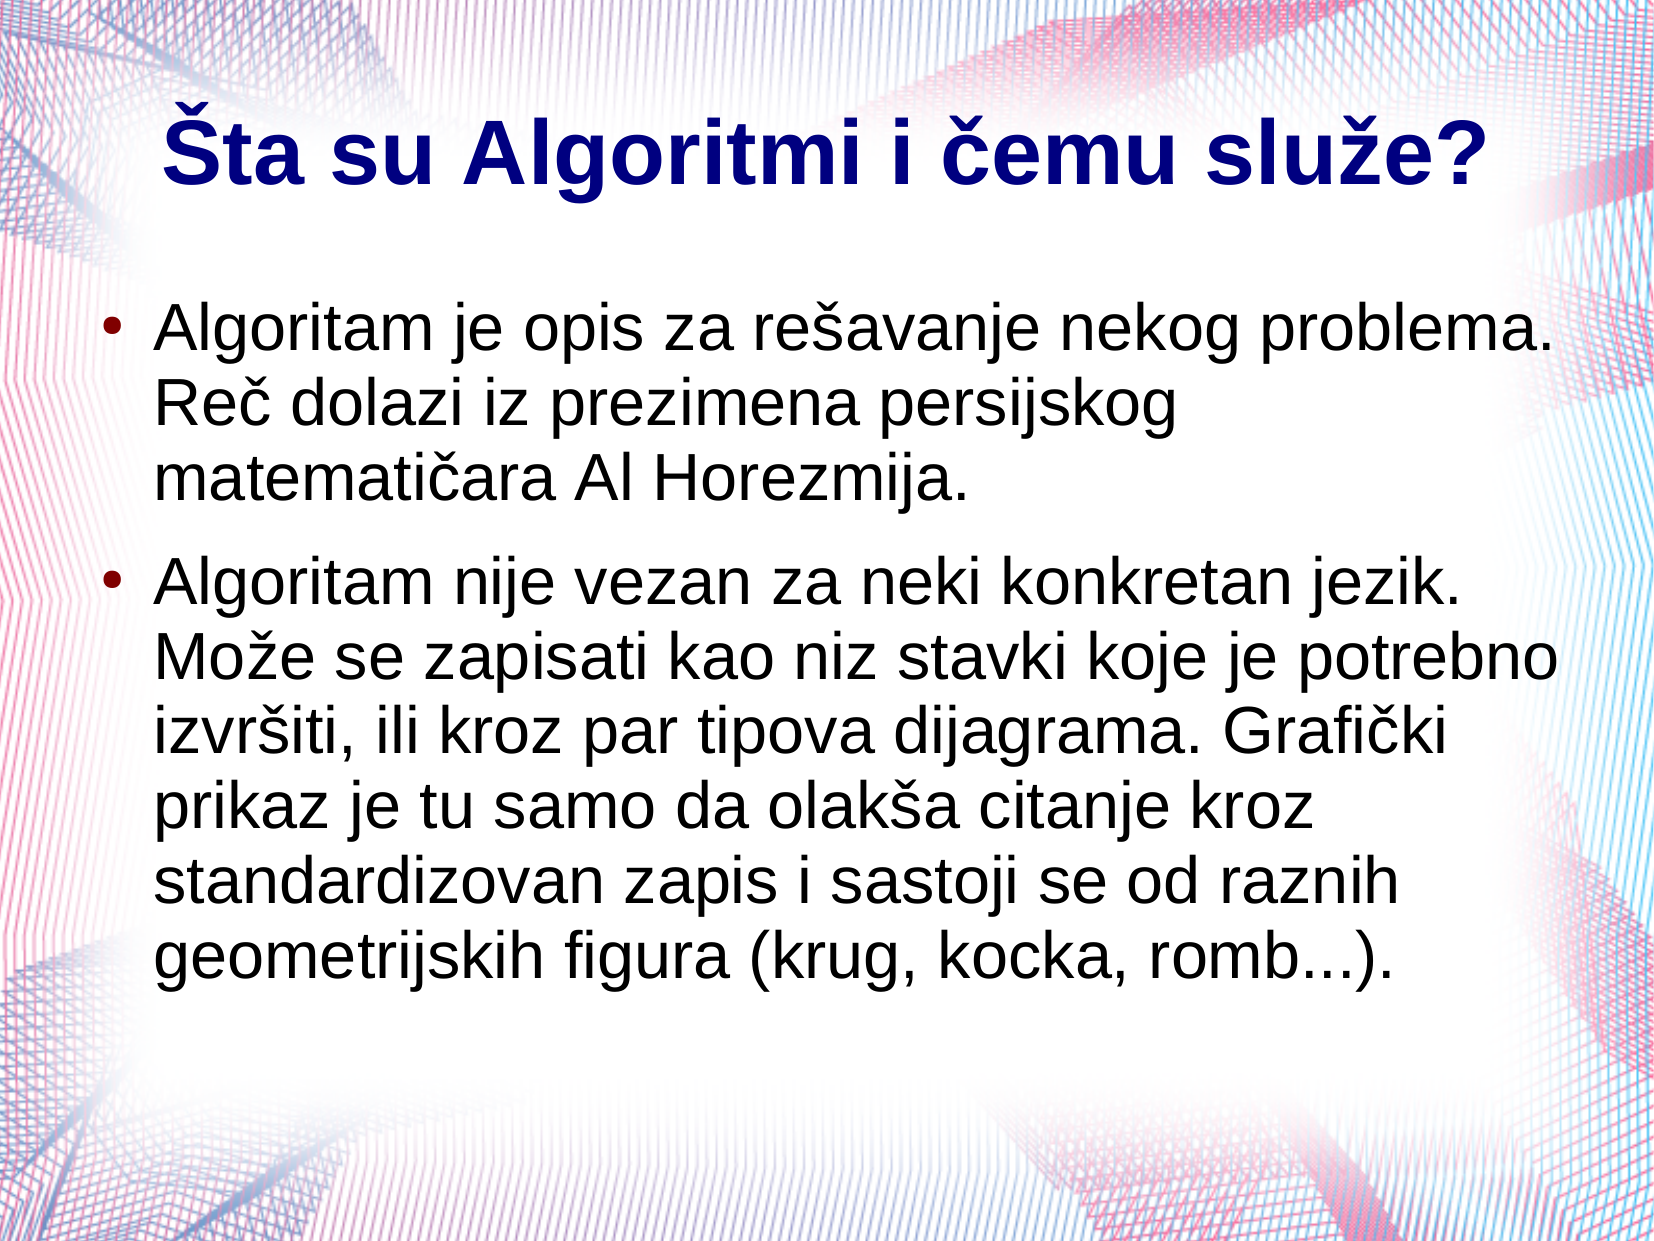

# Šta su Algoritmi i čemu služe?
Algoritam je opis za rešavanje nekog problema. Reč dolazi iz prezimena persijskog matematičara Al Horezmija.
Algoritam nije vezan za neki konkretan jezik. Može se zapisati kao niz stavki koje je potrebno izvršiti, ili kroz par tipova dijagrama. Grafički prikaz je tu samo da olakša citanje kroz standardizovan zapis i sastoji se od raznih geometrijskih figura (krug, kocka, romb...).